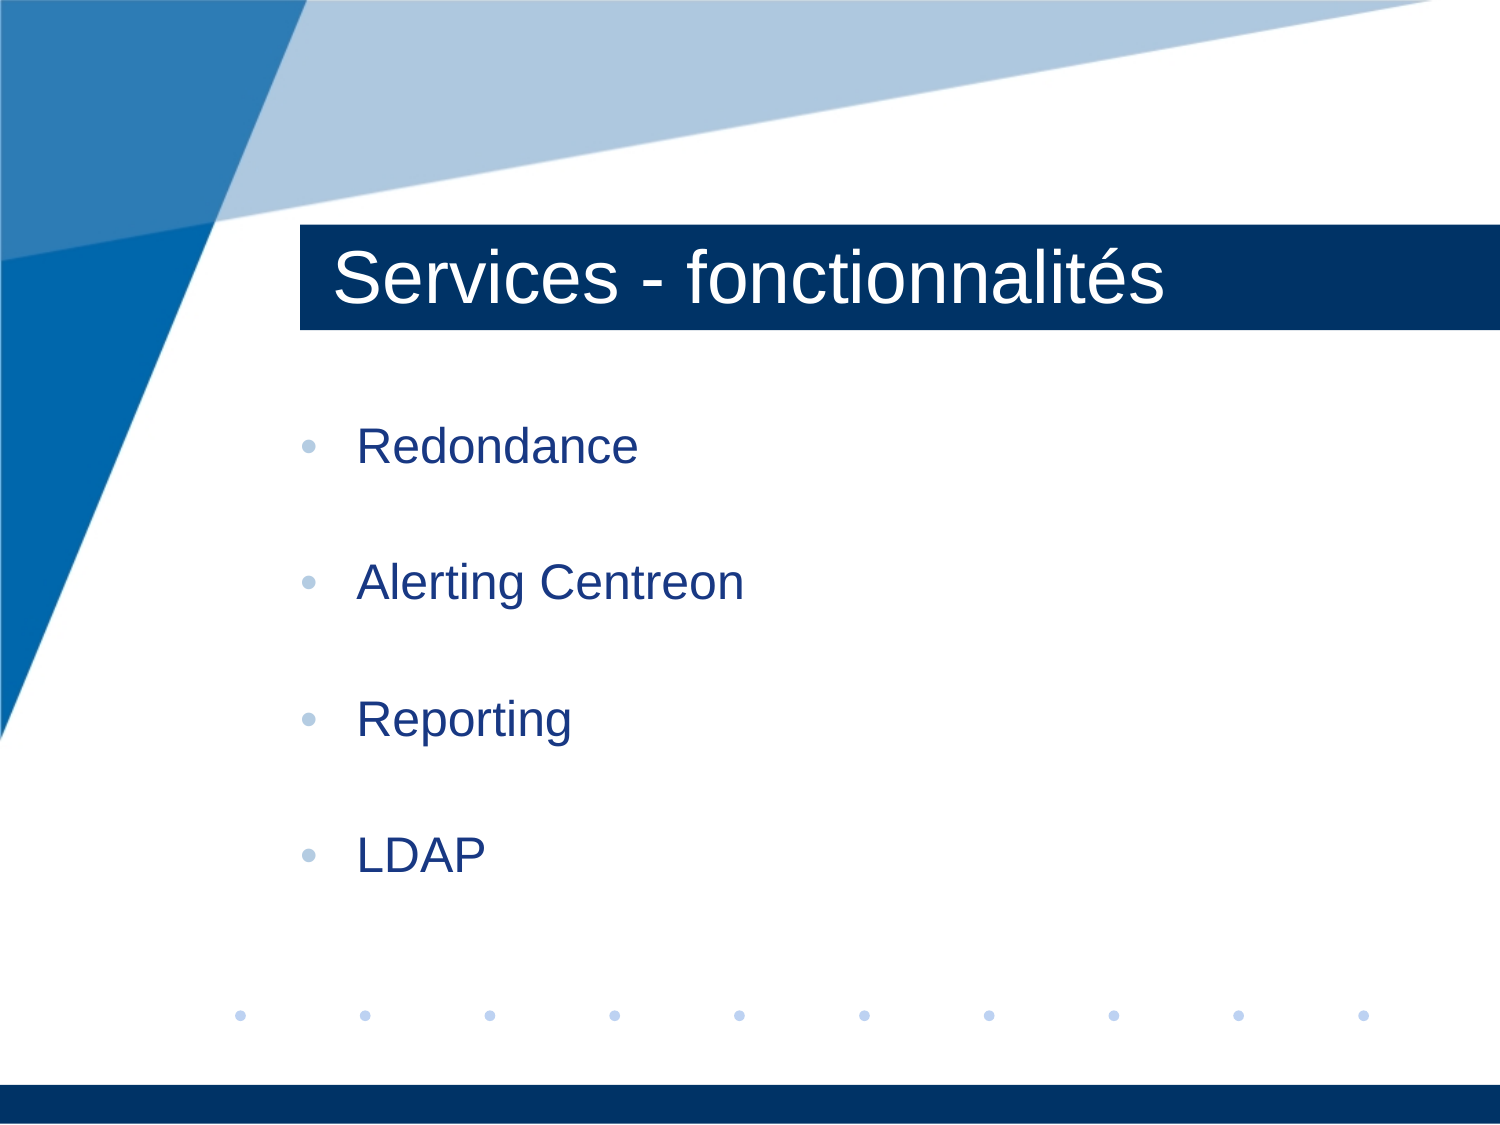

# Services - fonctionnalités
Redondance
Alerting Centreon
Reporting
LDAP